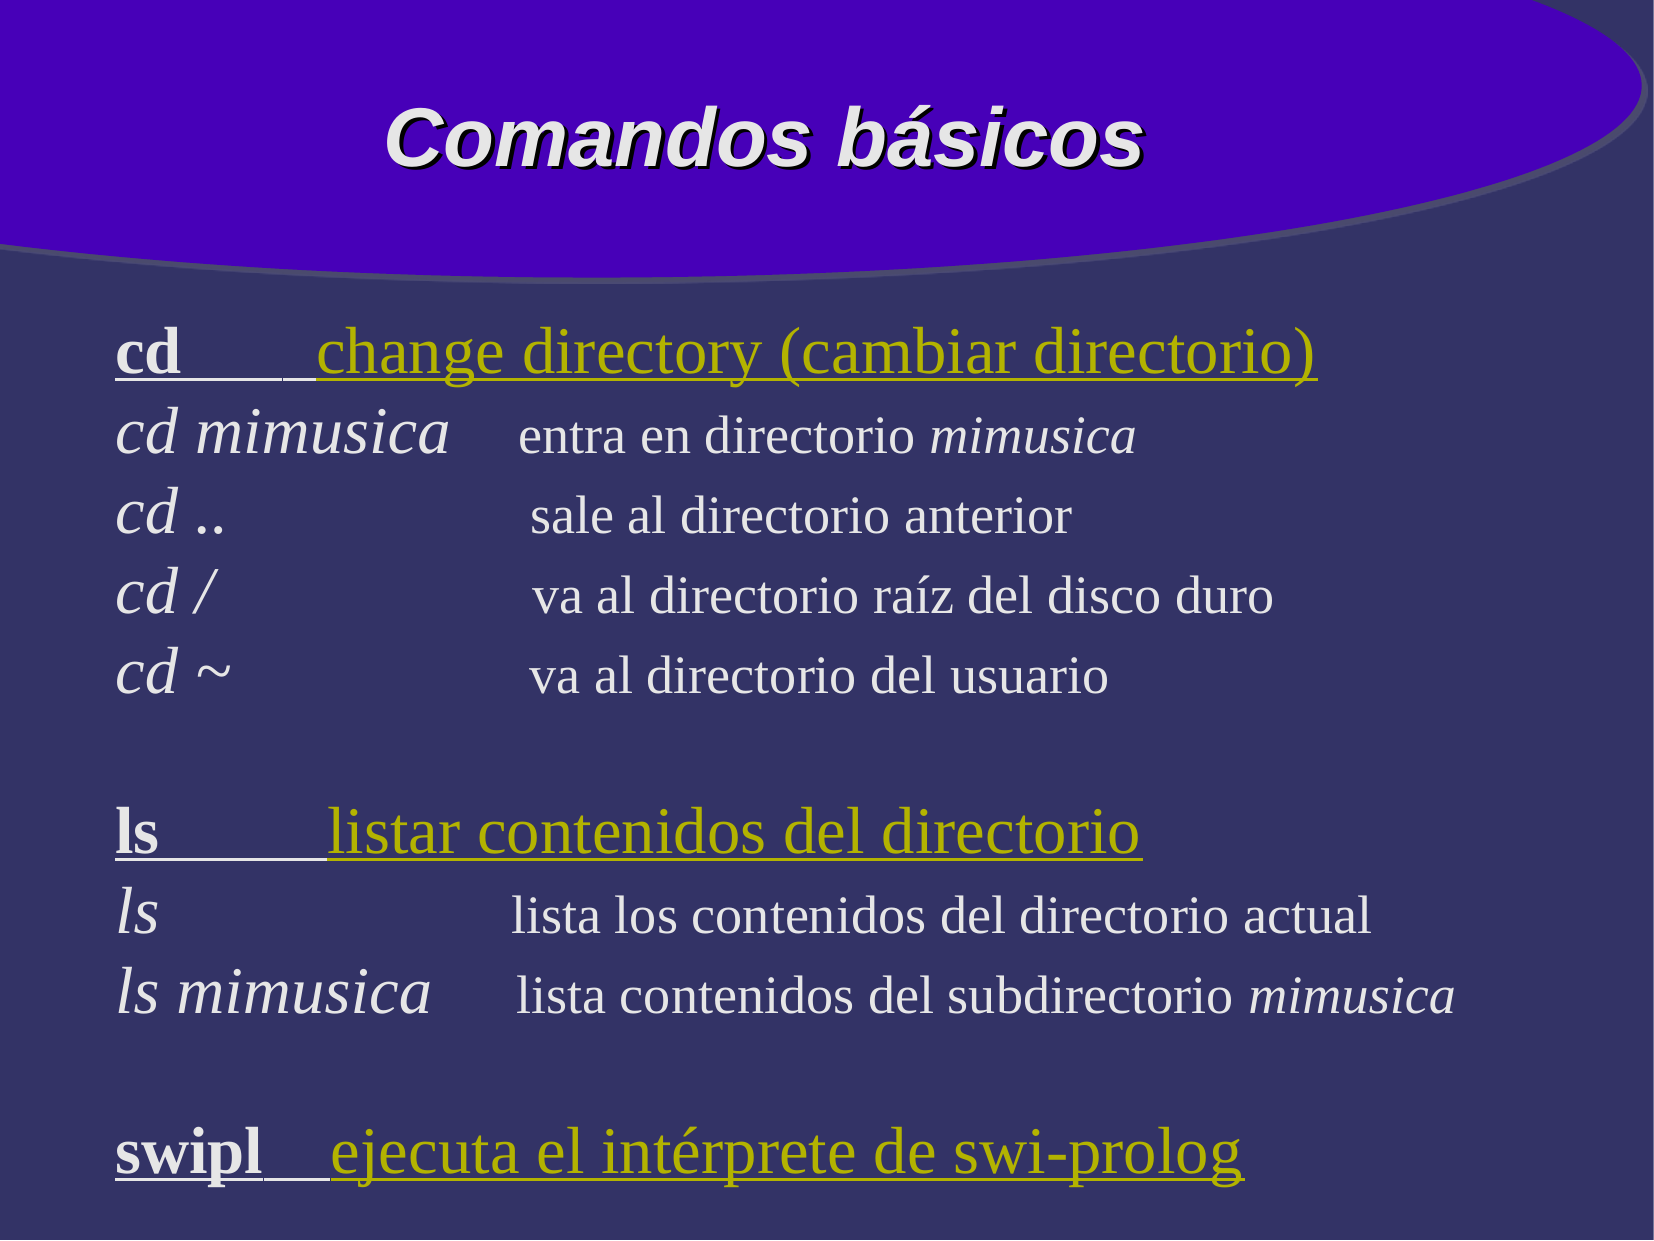

# Comandos básicos
cd change directory (cambiar directorio)
cd mimusica entra en directorio mimusica
cd .. sale al directorio anterior
cd / va al directorio raíz del disco duro
cd ~ va al directorio del usuario
ls listar contenidos del directorio
ls lista los contenidos del directorio actual
ls mimusica lista contenidos del subdirectorio mimusica
swipl ejecuta el intérprete de swi-prolog